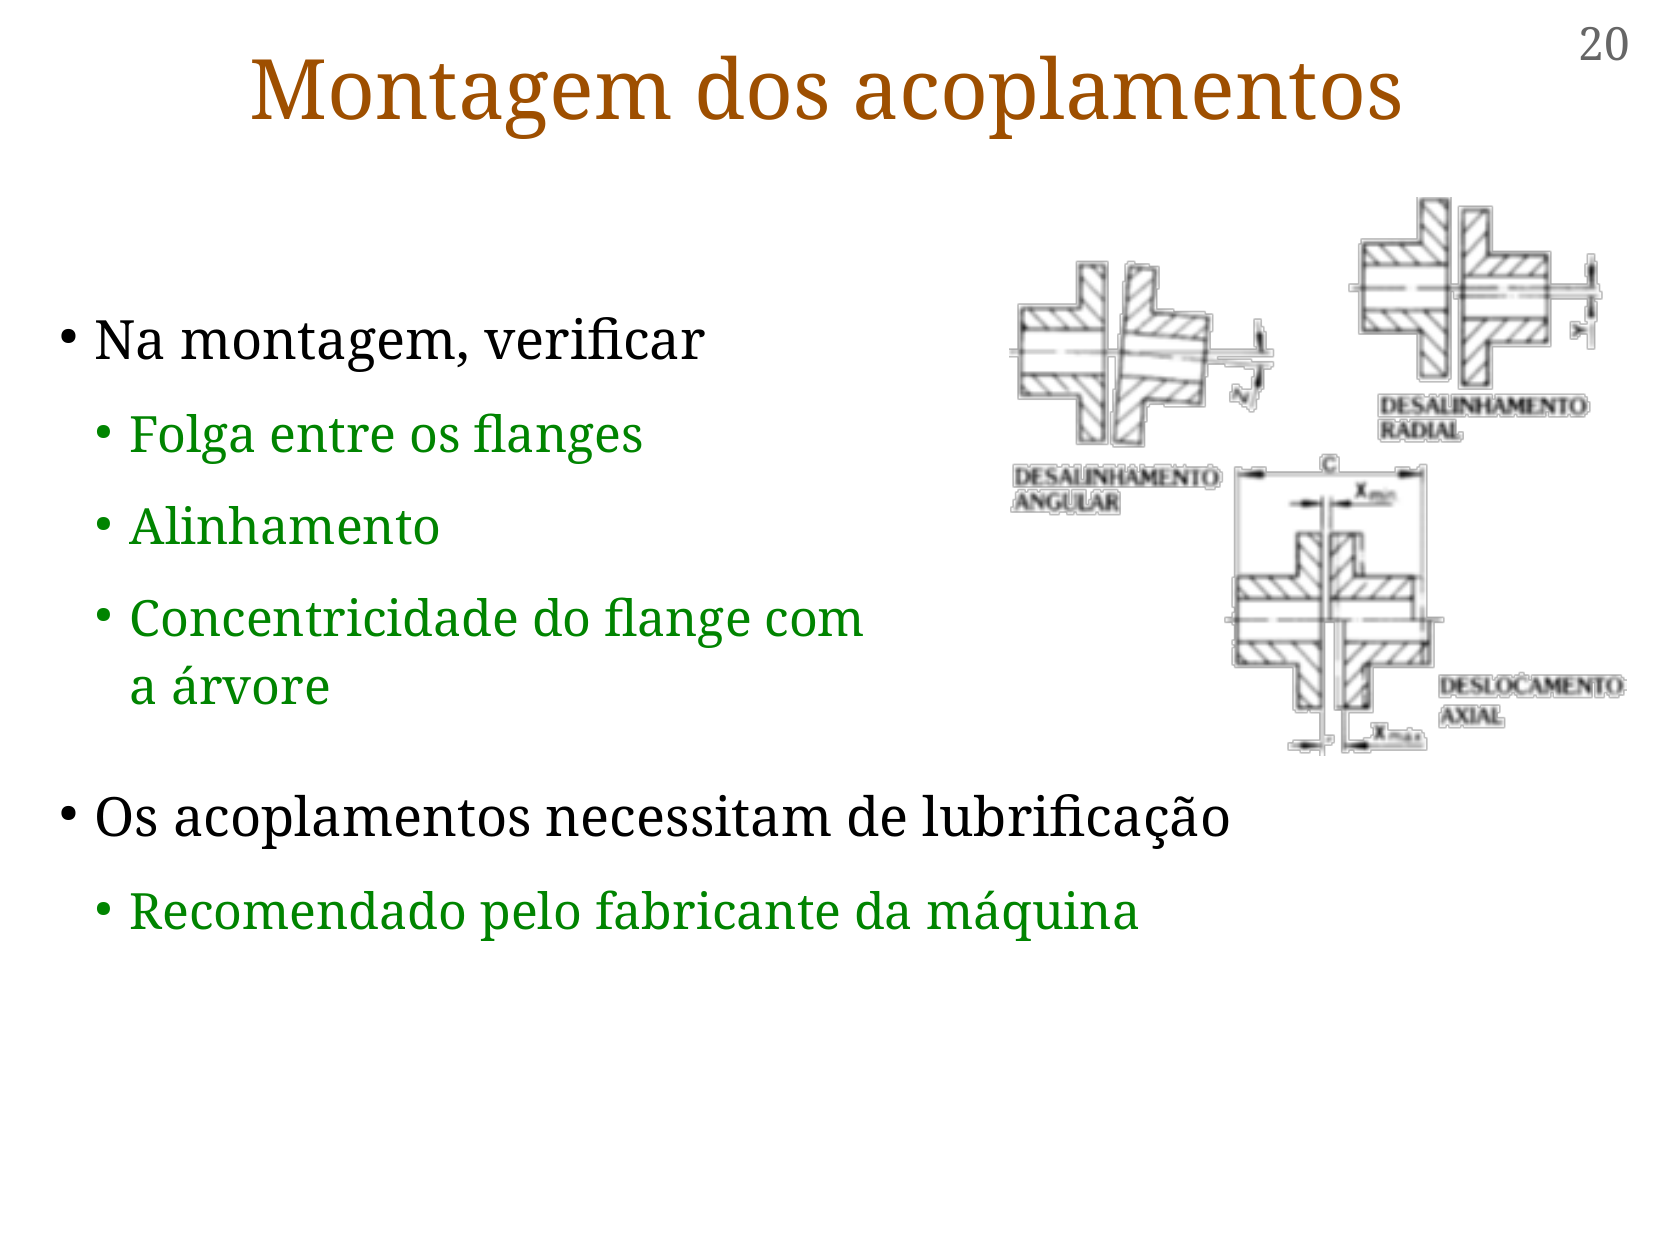

20
# Montagem dos acoplamentos
Na montagem, verificar
Folga entre os flanges
Alinhamento
Concentricidade do flange com
a árvore
Os acoplamentos necessitam de lubrificação
Recomendado pelo fabricante da máquina